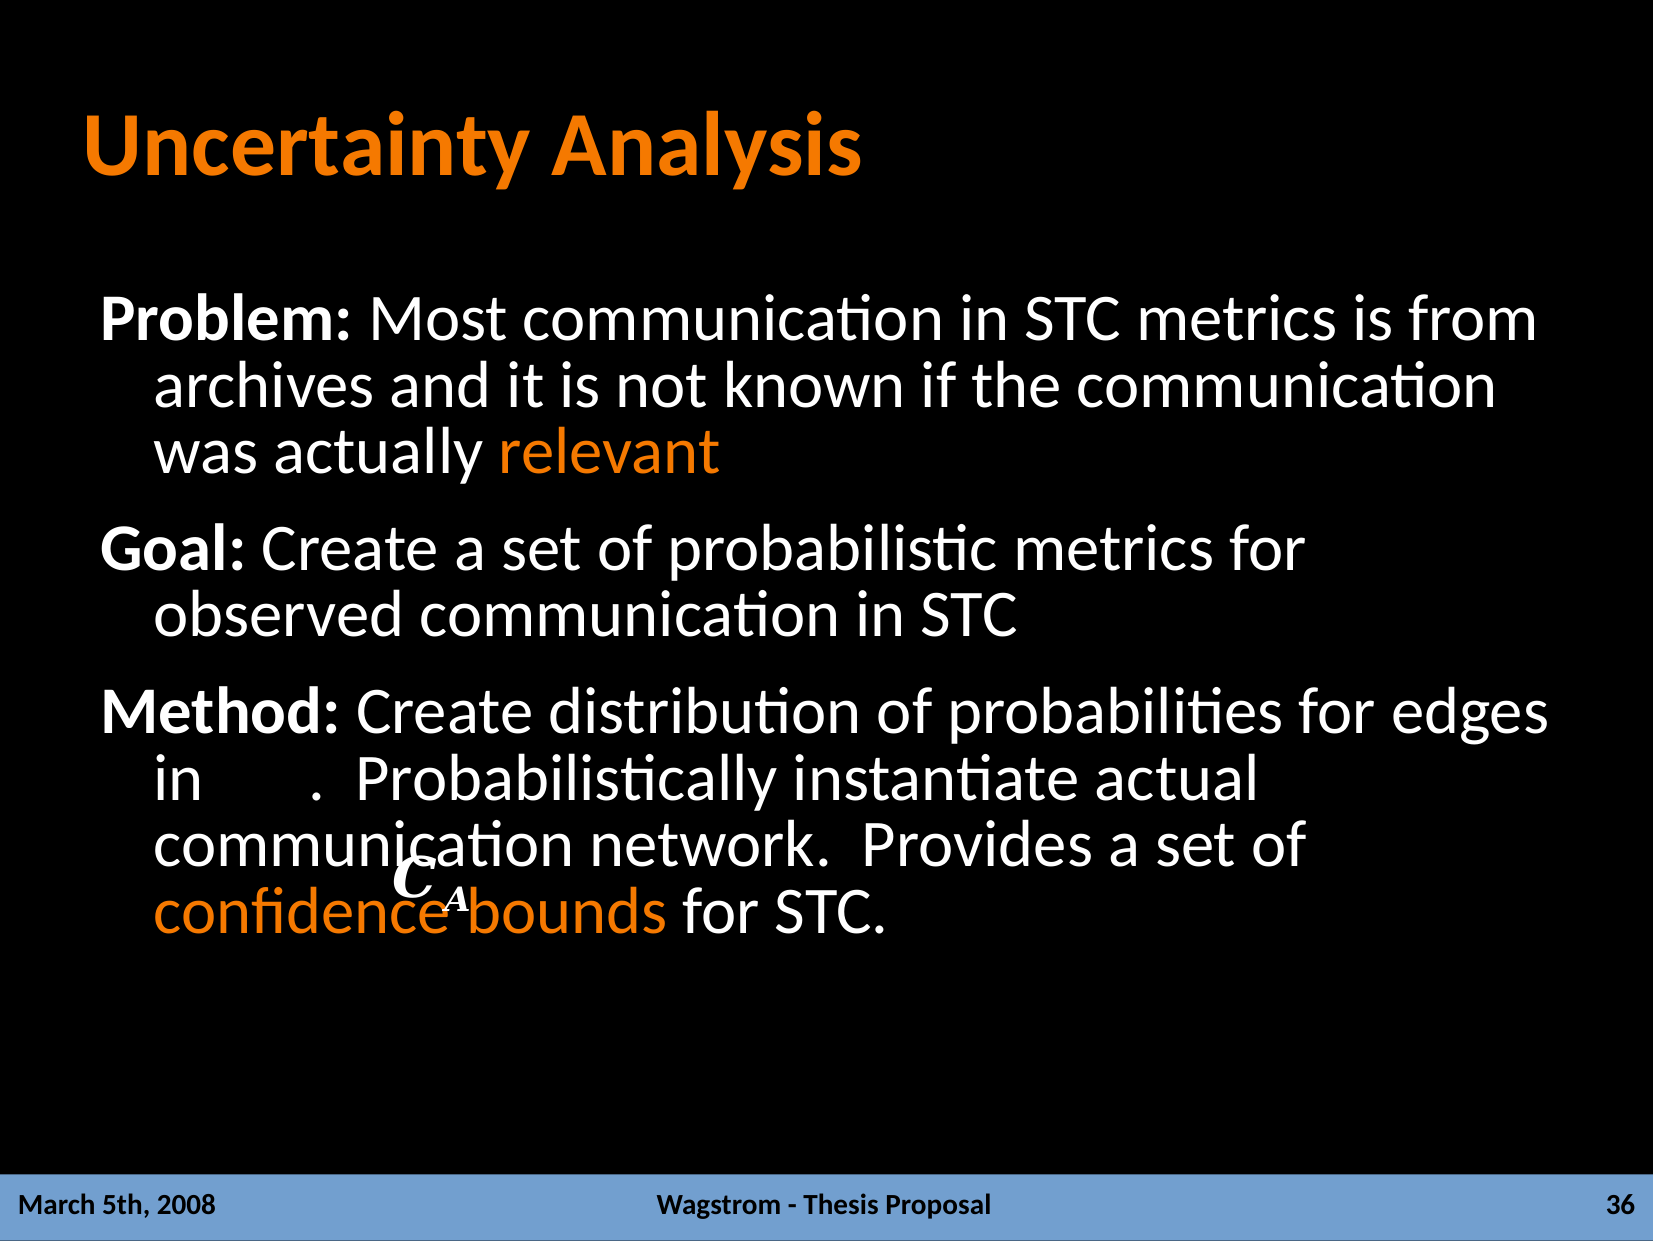

# Uncertainty Analysis
Problem: Most communication in STC metrics is from archives and it is not known if the communication was actually relevant
Goal: Create a set of probabilistic metrics for observed communication in STC
Method: Create distribution of probabilities for edges in . Probabilistically instantiate actual communication network. Provides a set of confidence bounds for STC.
March 5th, 2008
Wagstrom - Thesis Proposal
36